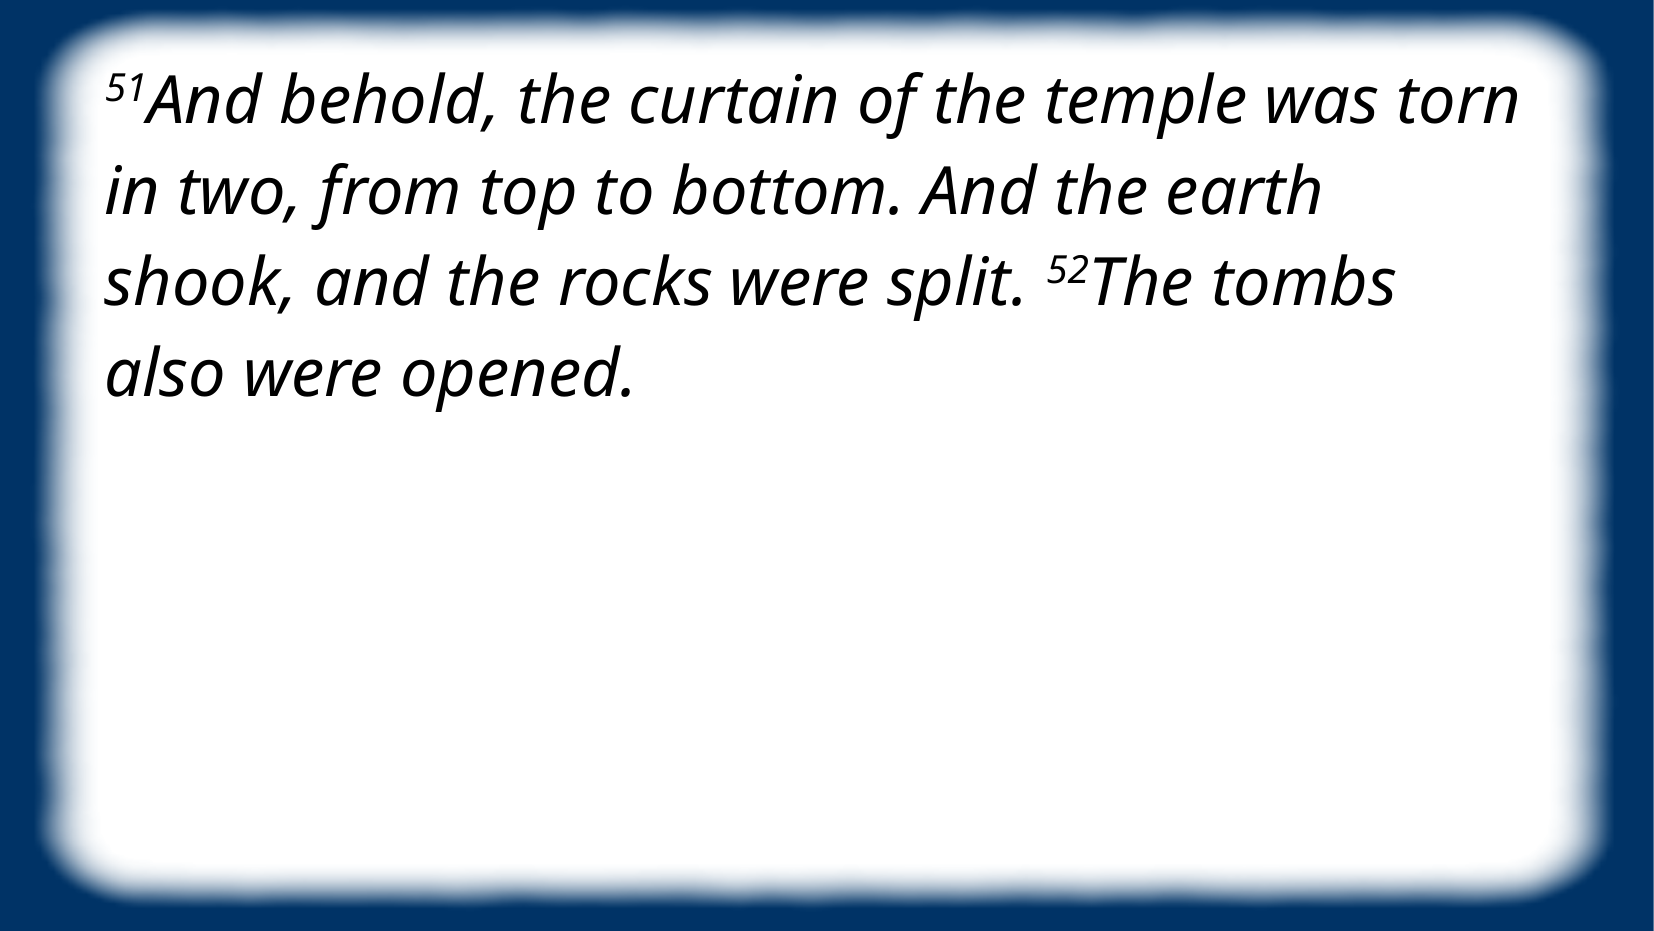

51And behold, the curtain of the temple was torn in two, from top to bottom. And the earth shook, and the rocks were split. 52The tombs also were opened.